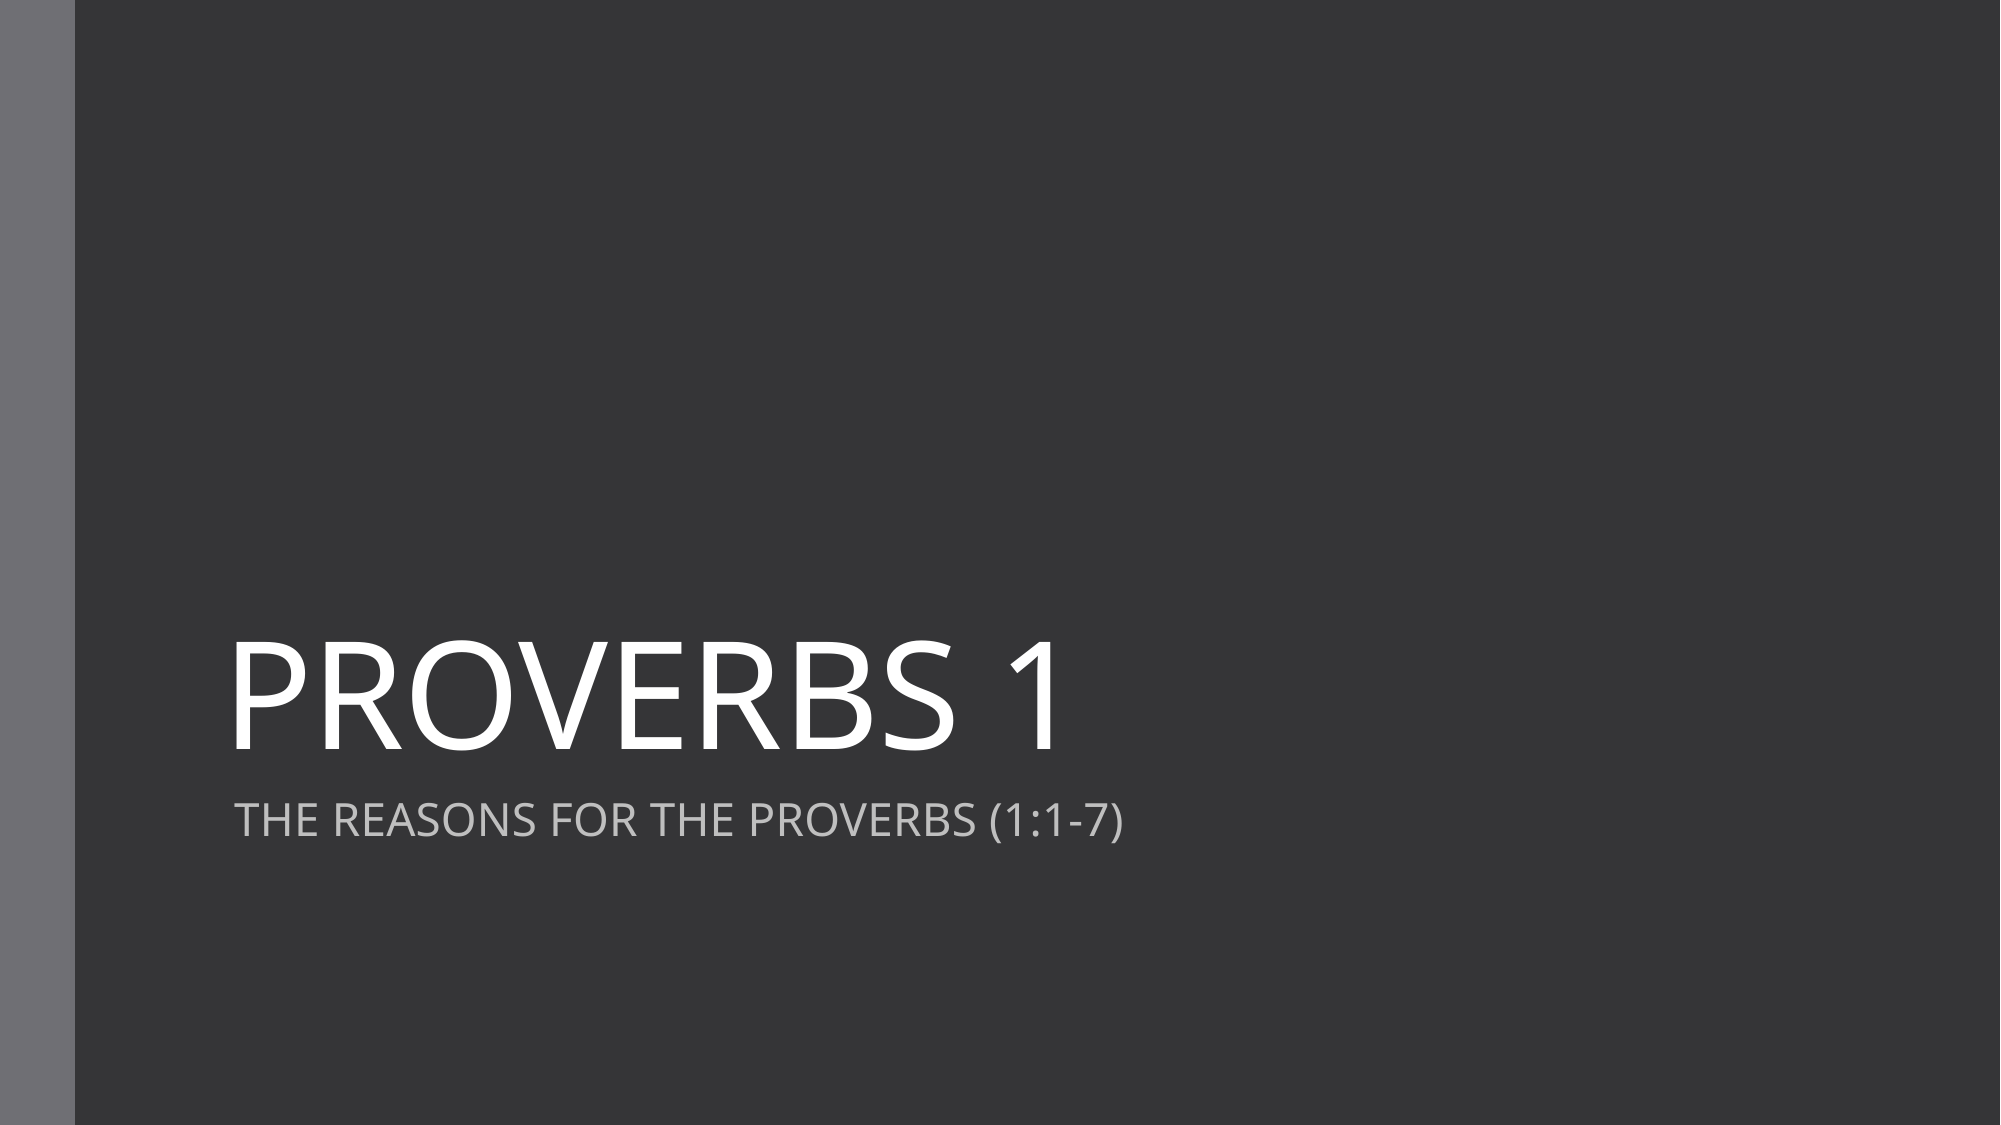

# PROVERBS 1
 THE REASONS FOR THE PROVERBS (1:1-7)